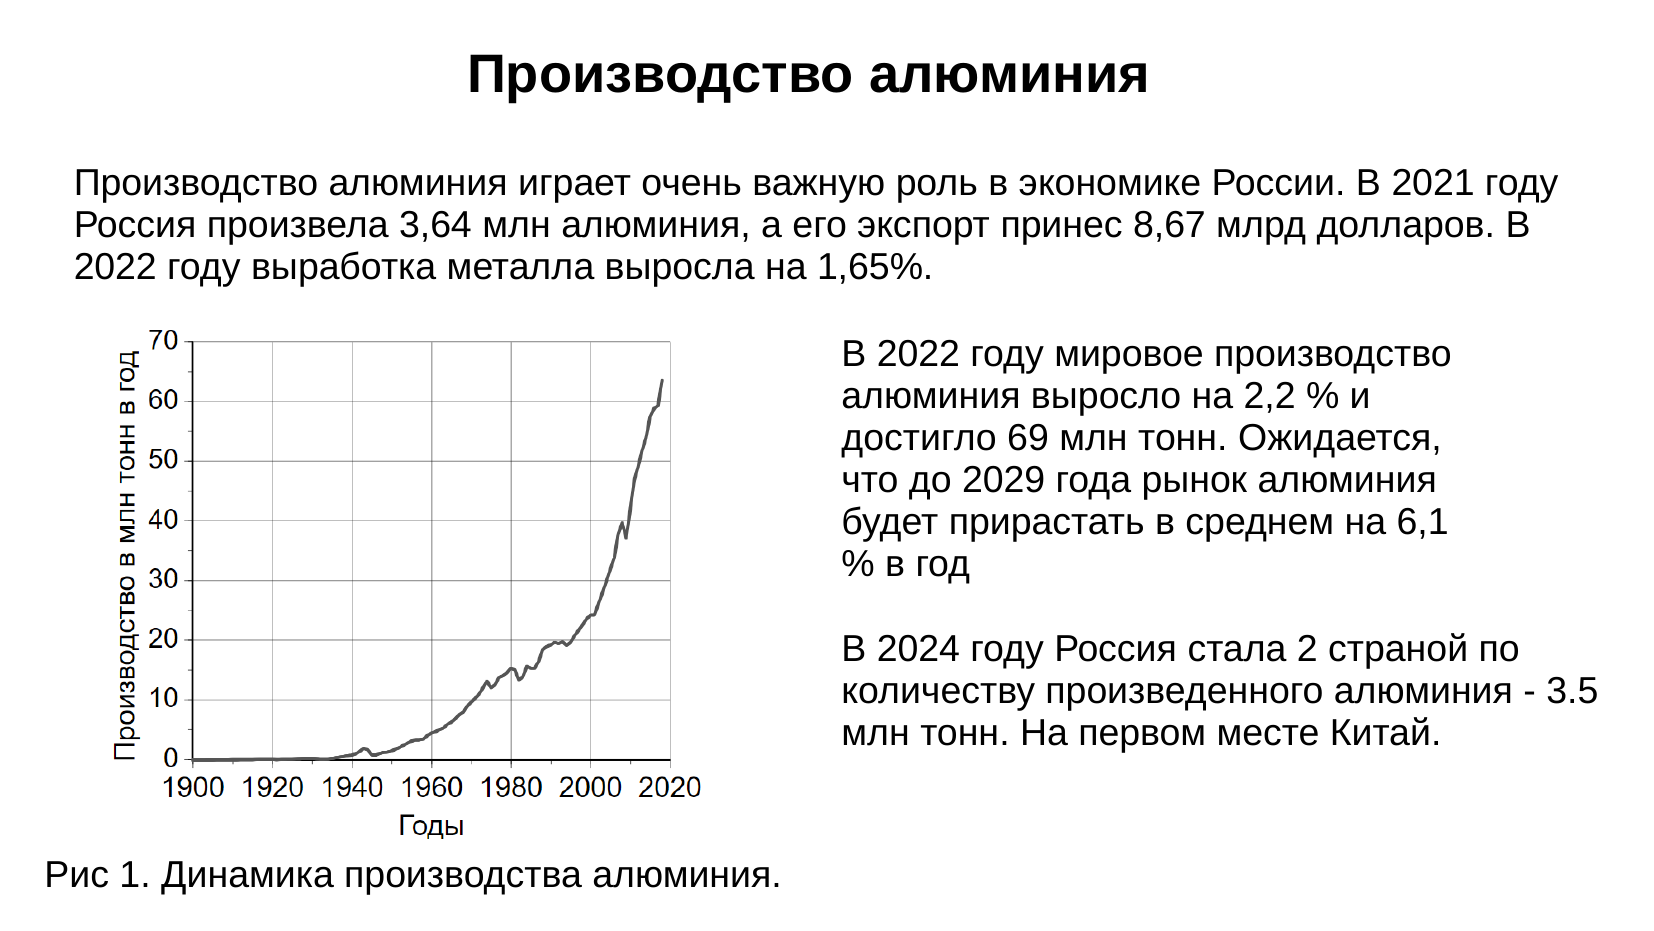

# Производство алюминия
Производство алюминия играет очень важную роль в экономике России. В 2021 году Россия произвела 3,64 млн алюминия, а его экспорт принес 8,67 млрд долларов. В 2022 году выработка металла выросла на 1,65%.
В 2022 году мировое производство алюминия выросло на 2,2 % и достигло 69 млн тонн. Ожидается, что до 2029 года рынок алюминия будет прирастать в среднем на 6,1 % в год
В 2024 году Россия стала 2 страной по количеству произведенного алюминия - 3.5 млн тонн. На первом месте Китай.
Рис 1. Динамика производства алюминия.